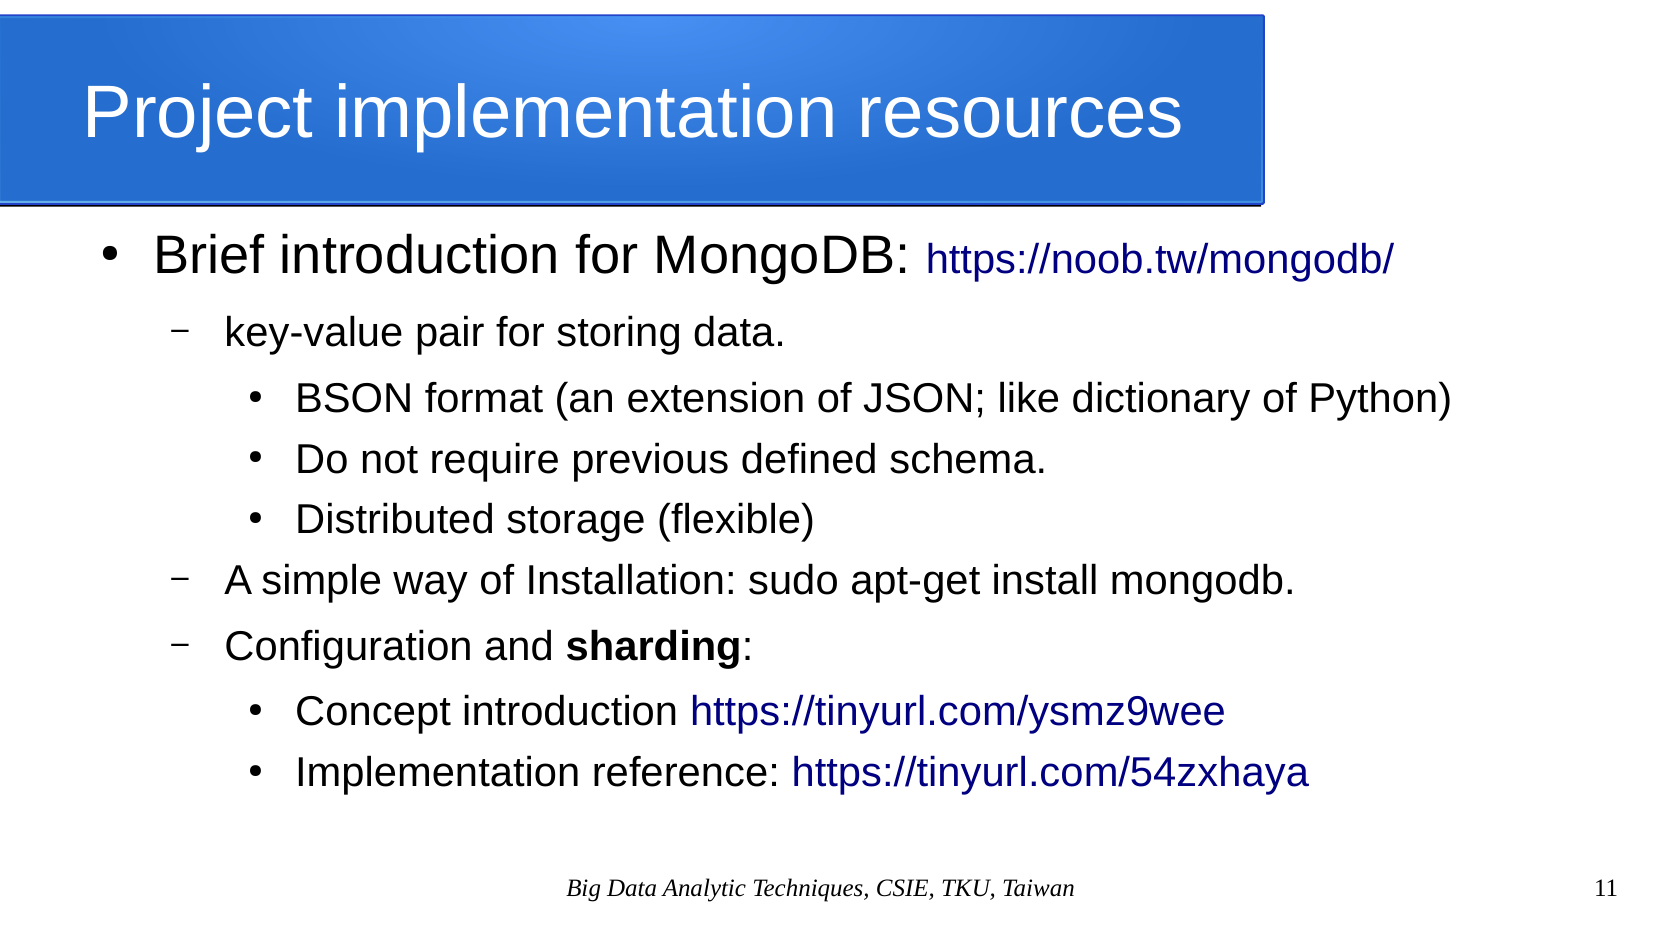

# Project implementation resources
Brief introduction for MongoDB: https://noob.tw/mongodb/
key-value pair for storing data.
BSON format (an extension of JSON; like dictionary of Python)
Do not require previous defined schema.
Distributed storage (flexible)
A simple way of Installation: sudo apt-get install mongodb.
Configuration and sharding:
Concept introduction https://tinyurl.com/ysmz9wee
Implementation reference: https://tinyurl.com/54zxhaya
Big Data Analytic Techniques, CSIE, TKU, Taiwan
11